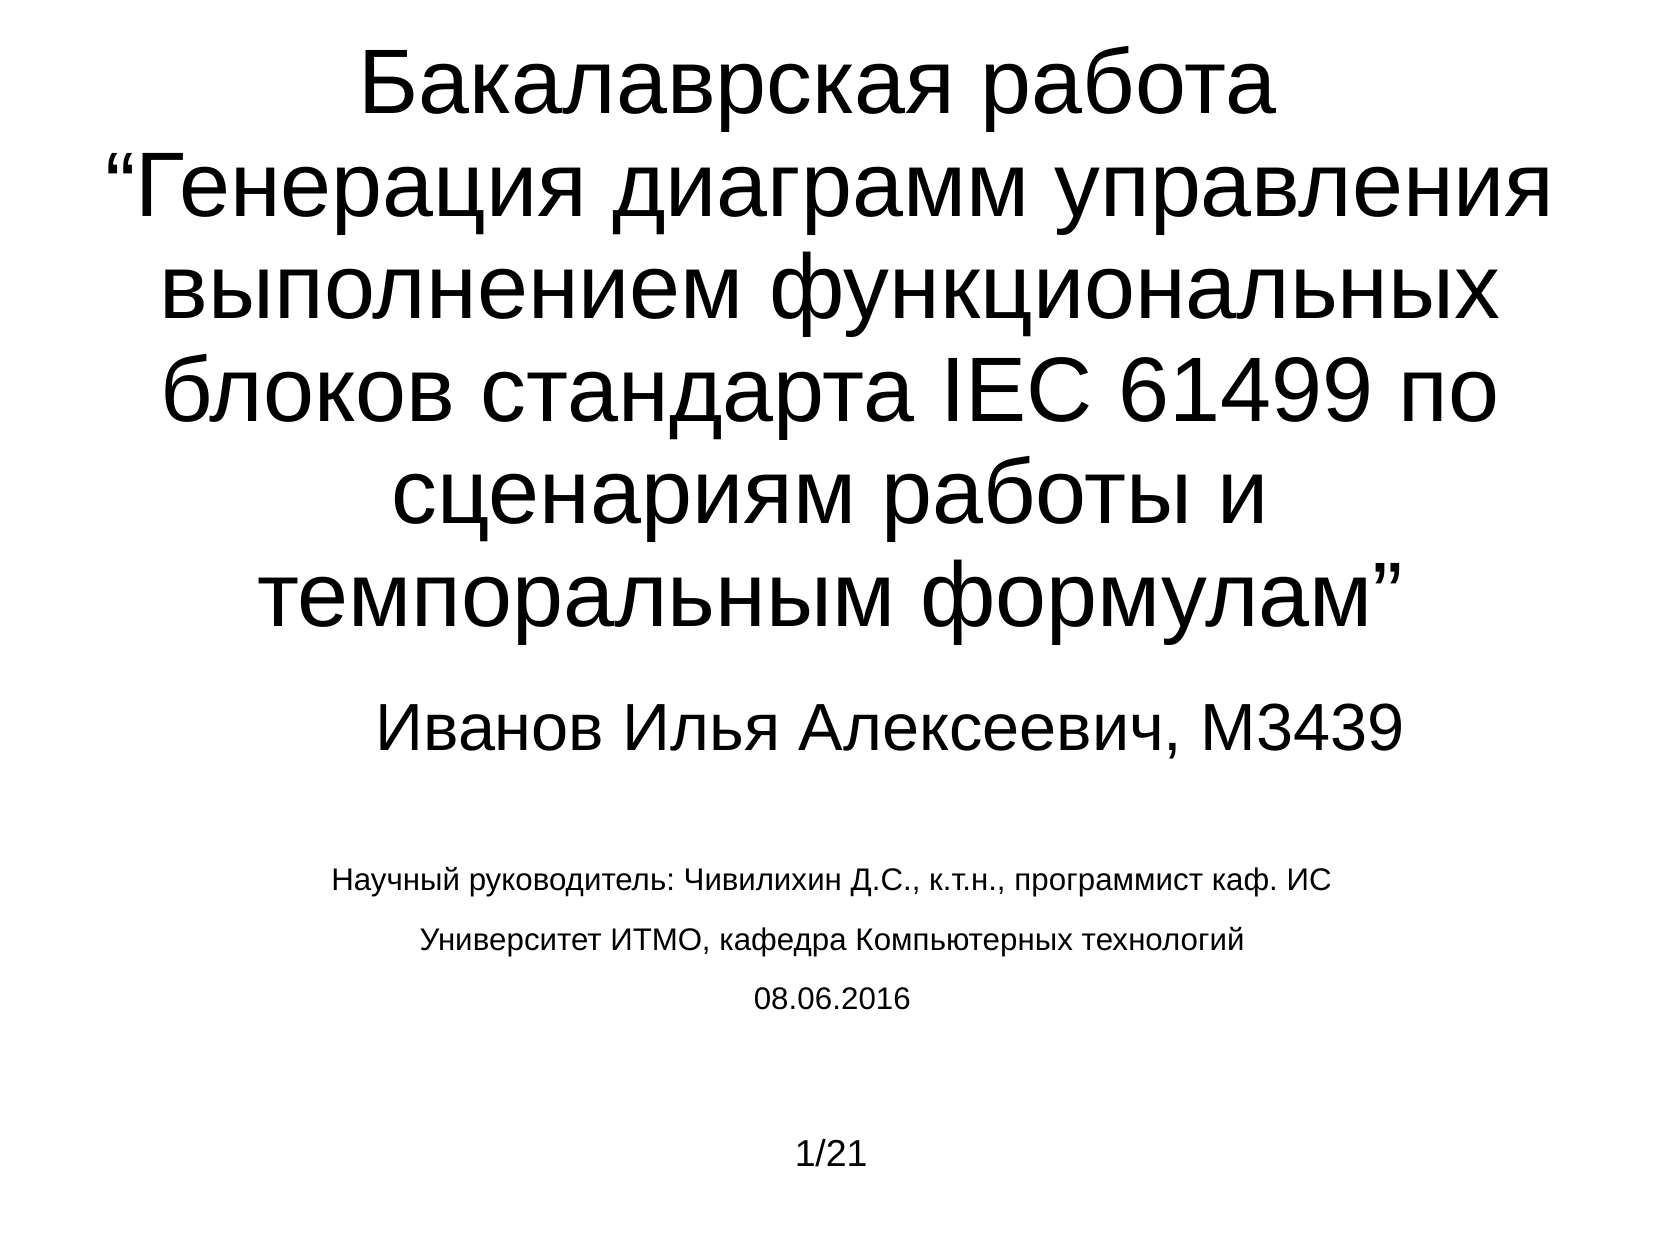

# Бакалаврская работа “Генерация диаграмм управления выполнением функциональных блоков стандарта IEC 61499 по сценариям работы и темпоральным формулам”
Иванов Илья Алексеевич, M3439
Научный руководитель: Чивилихин Д.С., к.т.н., программист каф. ИС
Университет ИТМО, кафедра Компьютерных технологий
08.06.2016
1/21